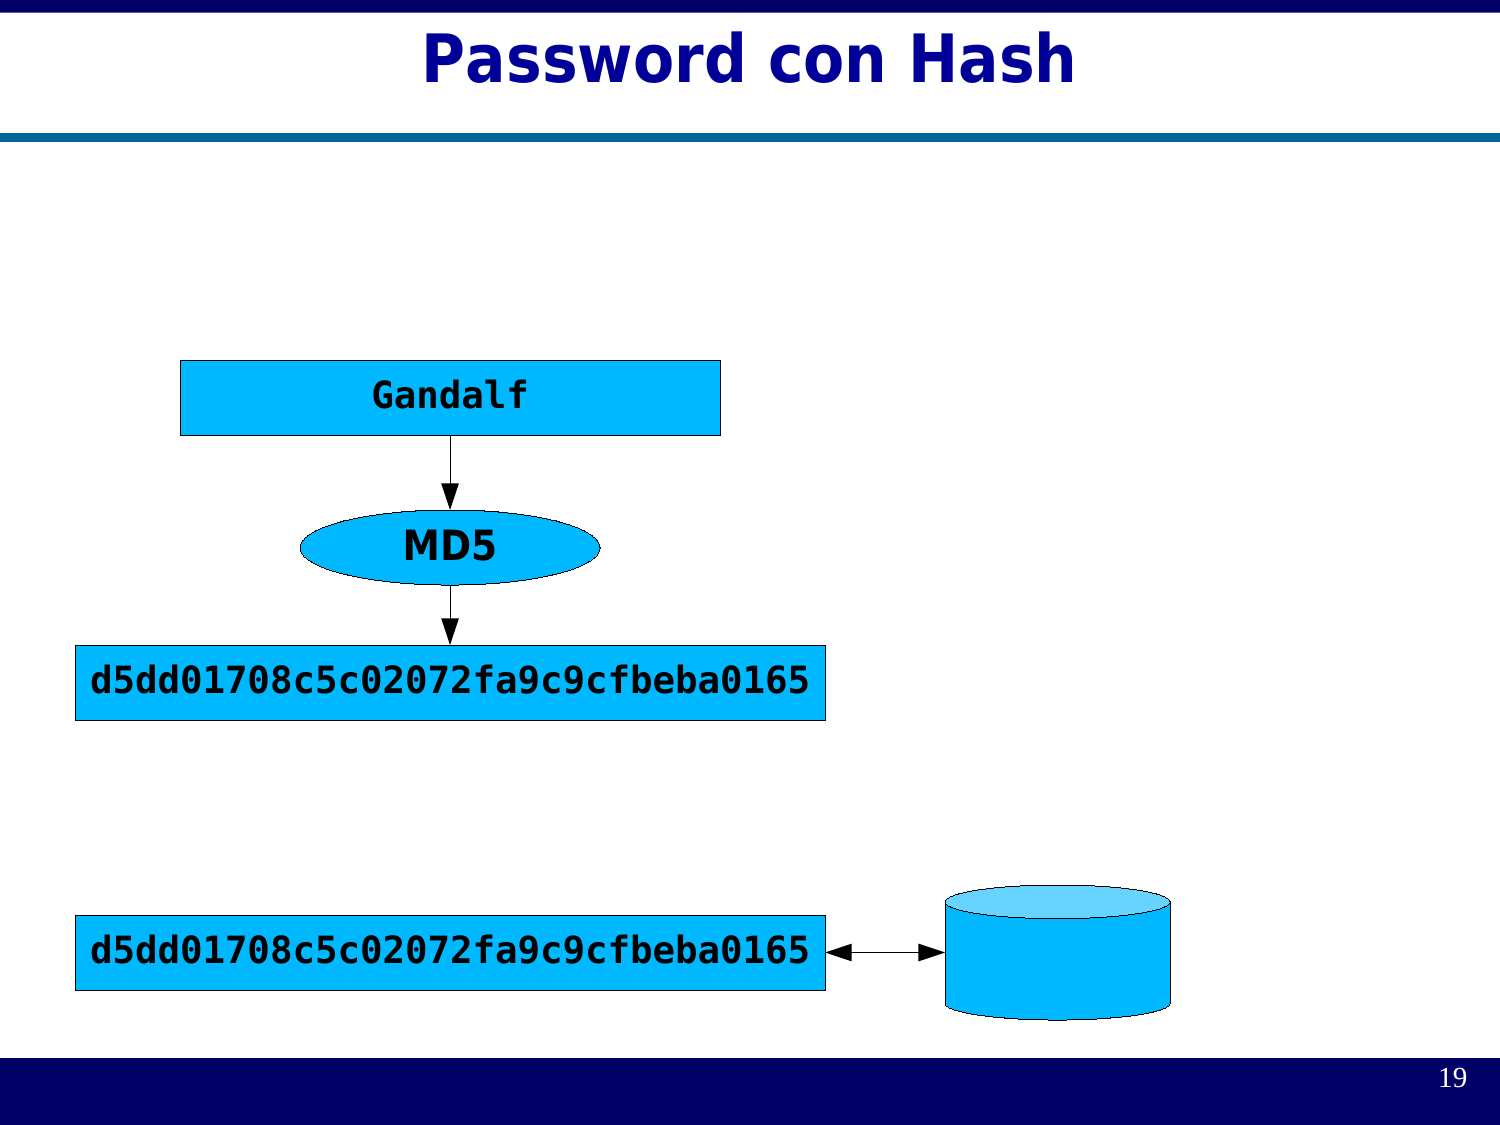

# Password con Hash
Gandalf
MD5
d5dd01708c5c02072fa9c9cfbeba0165
d5dd01708c5c02072fa9c9cfbeba0165